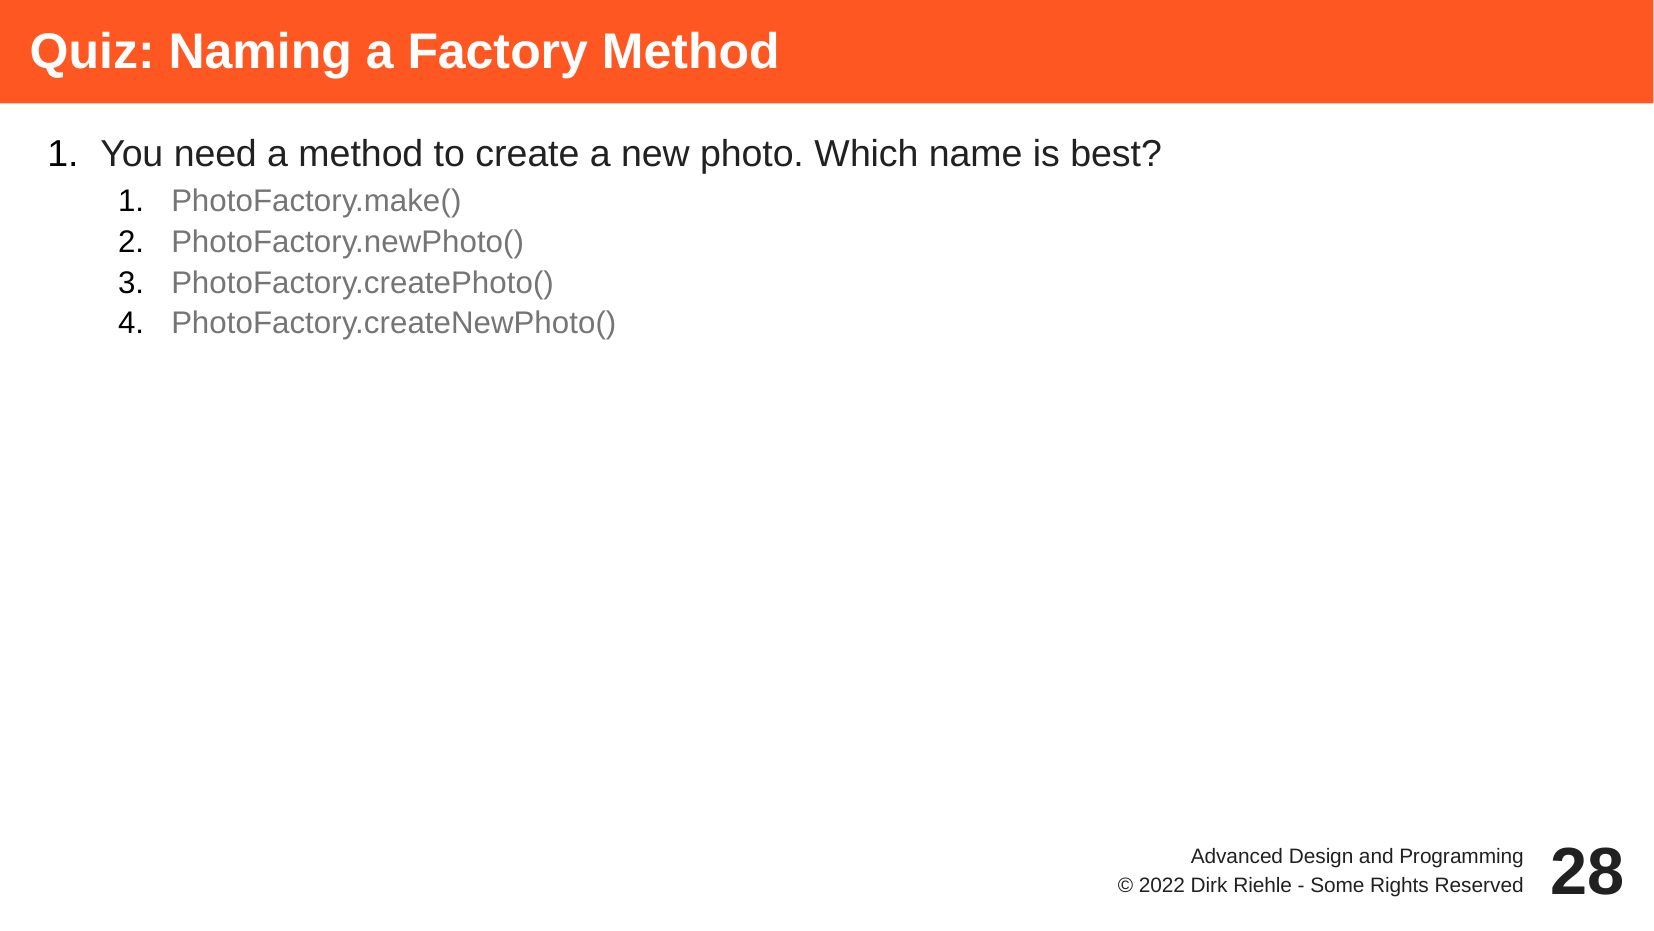

# Quiz: Naming a Factory Method
You need a method to create a new photo. Which name is best?
PhotoFactory.make()
PhotoFactory.newPhoto()
PhotoFactory.createPhoto()
PhotoFactory.createNewPhoto()
Advanced Design and Programming
28
© 2022 Dirk Riehle - Some Rights Reserved